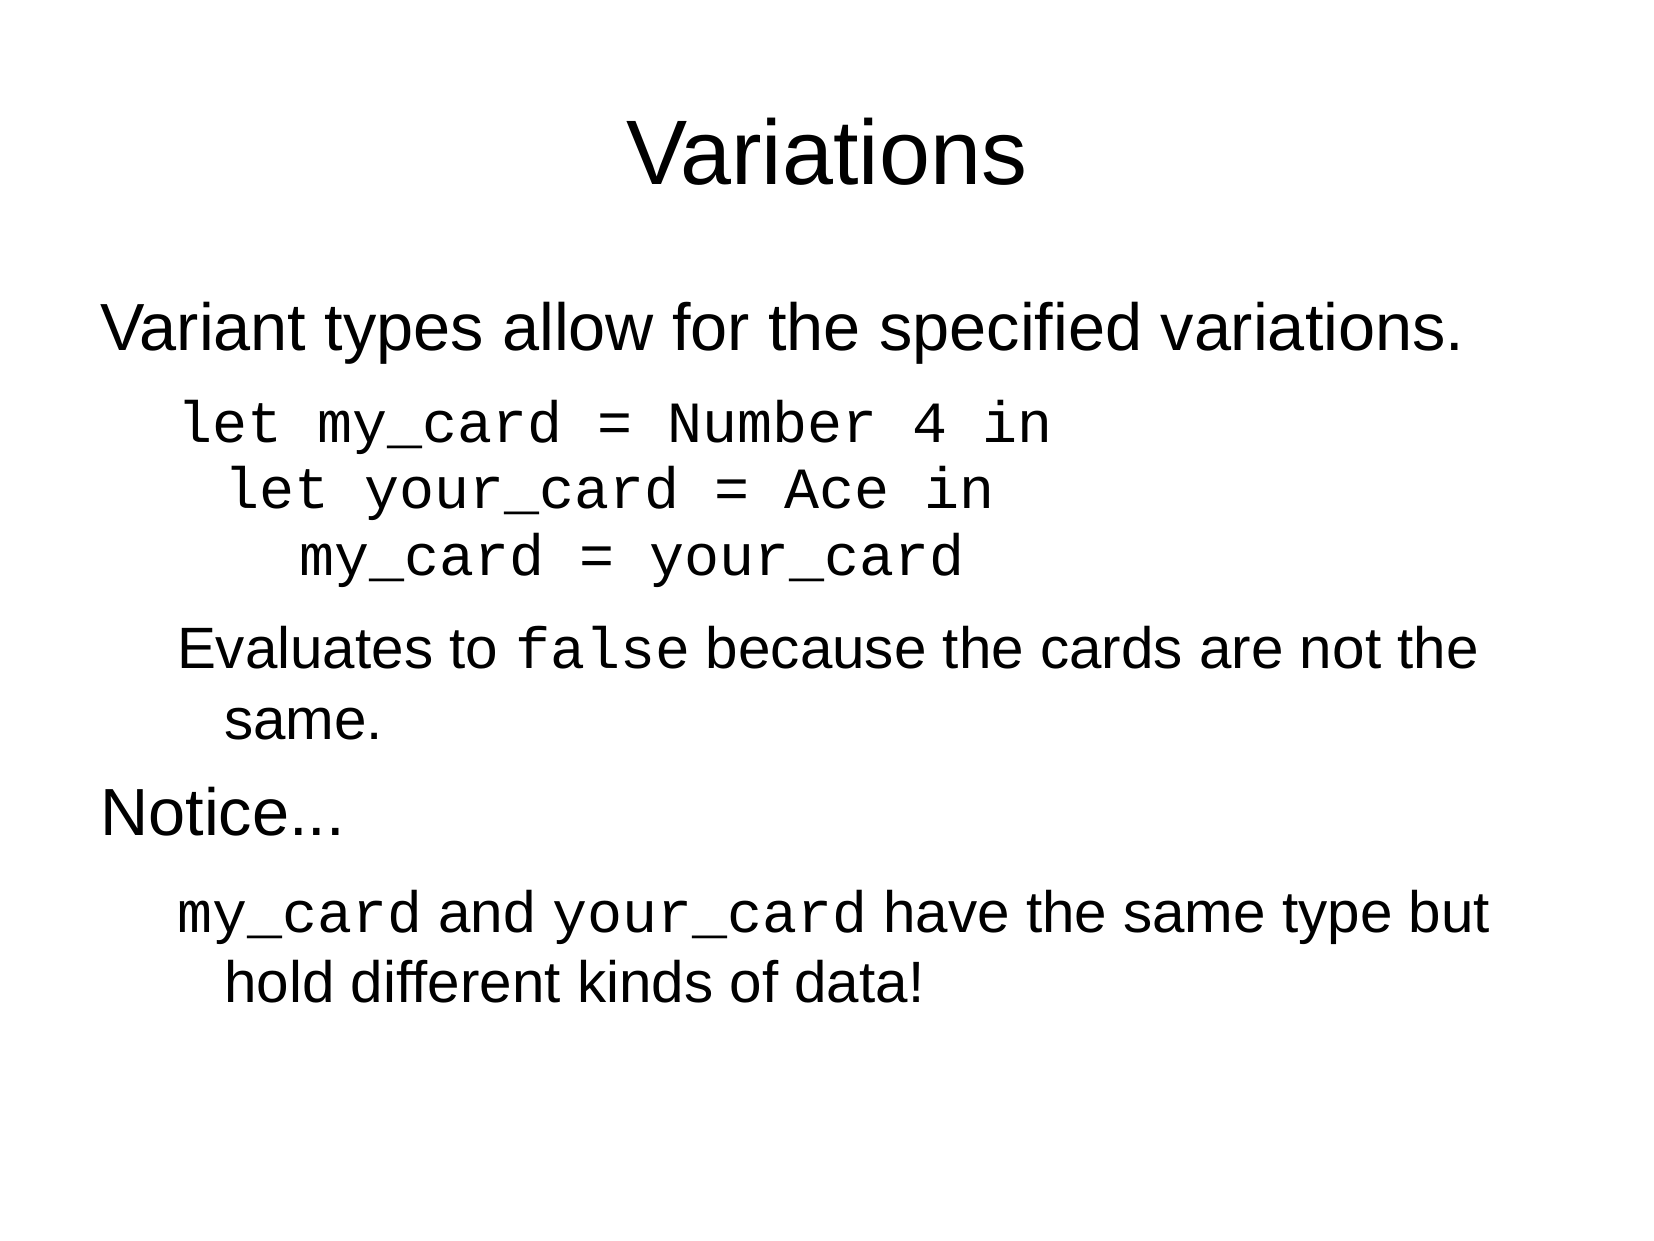

# Variations
Variant types allow for the specified variations.
let my_card = Number 4 in
let your_card = Ace in
	my_card = your_card
Evaluates to false because the cards are not the same.
Notice...
my_card and your_card have the same type but hold different kinds of data!